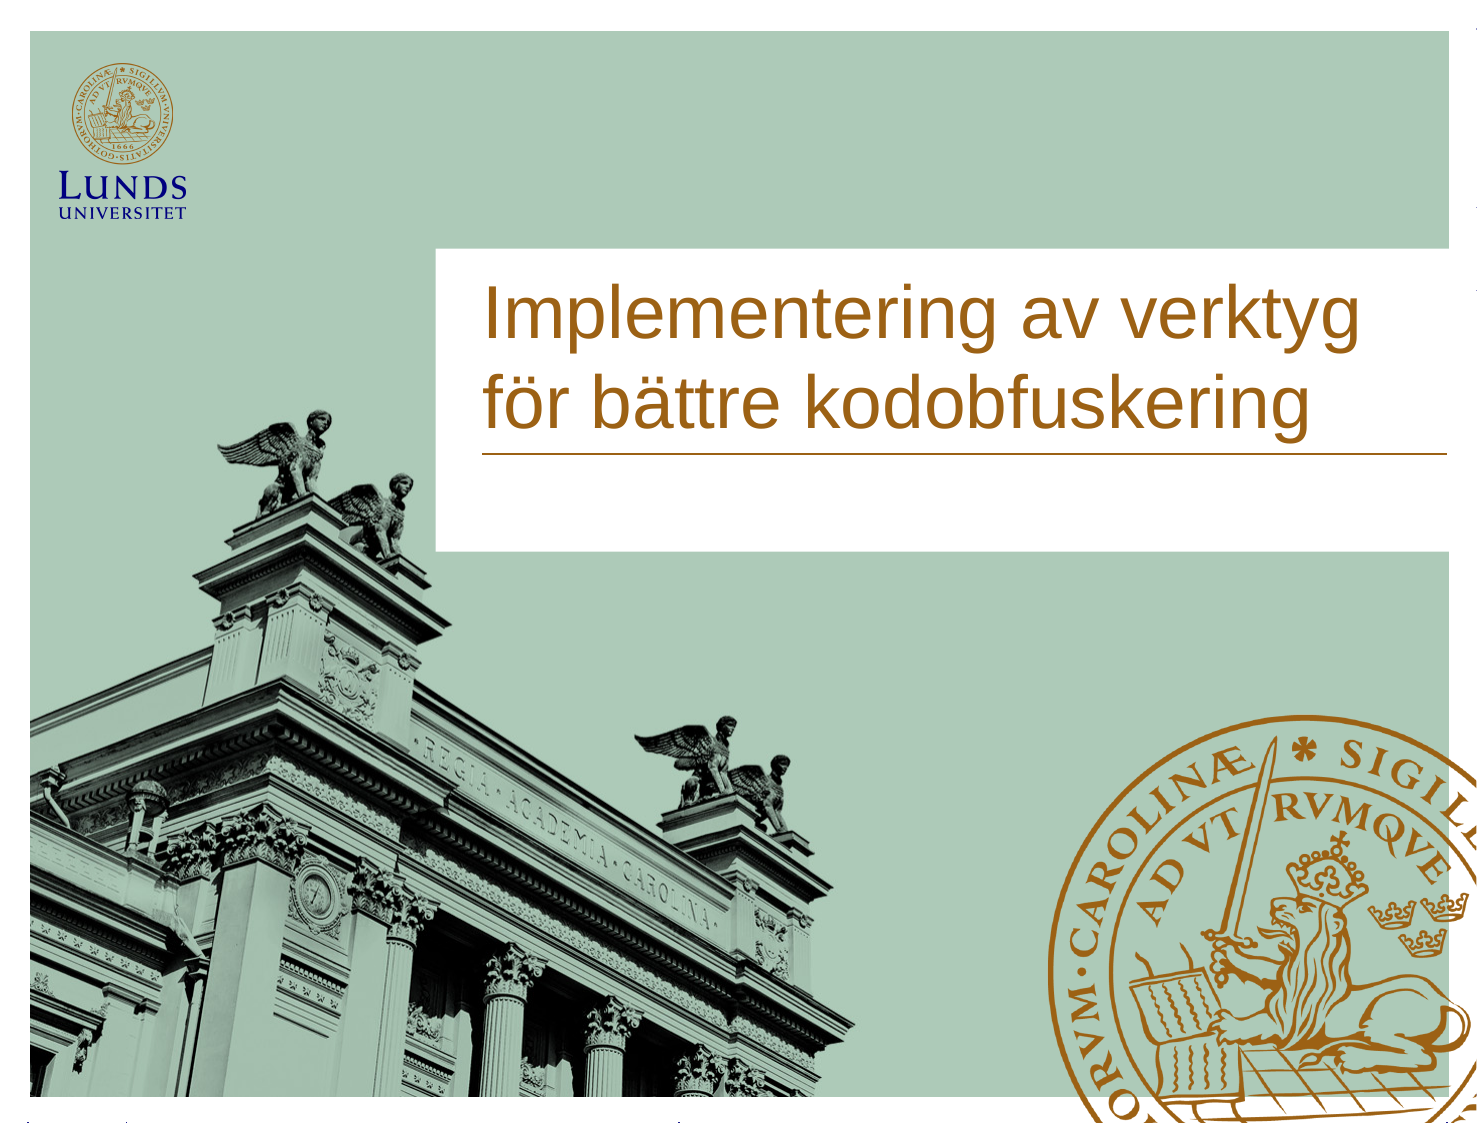

# Implementering av verktyg för bättre kodobfuskering